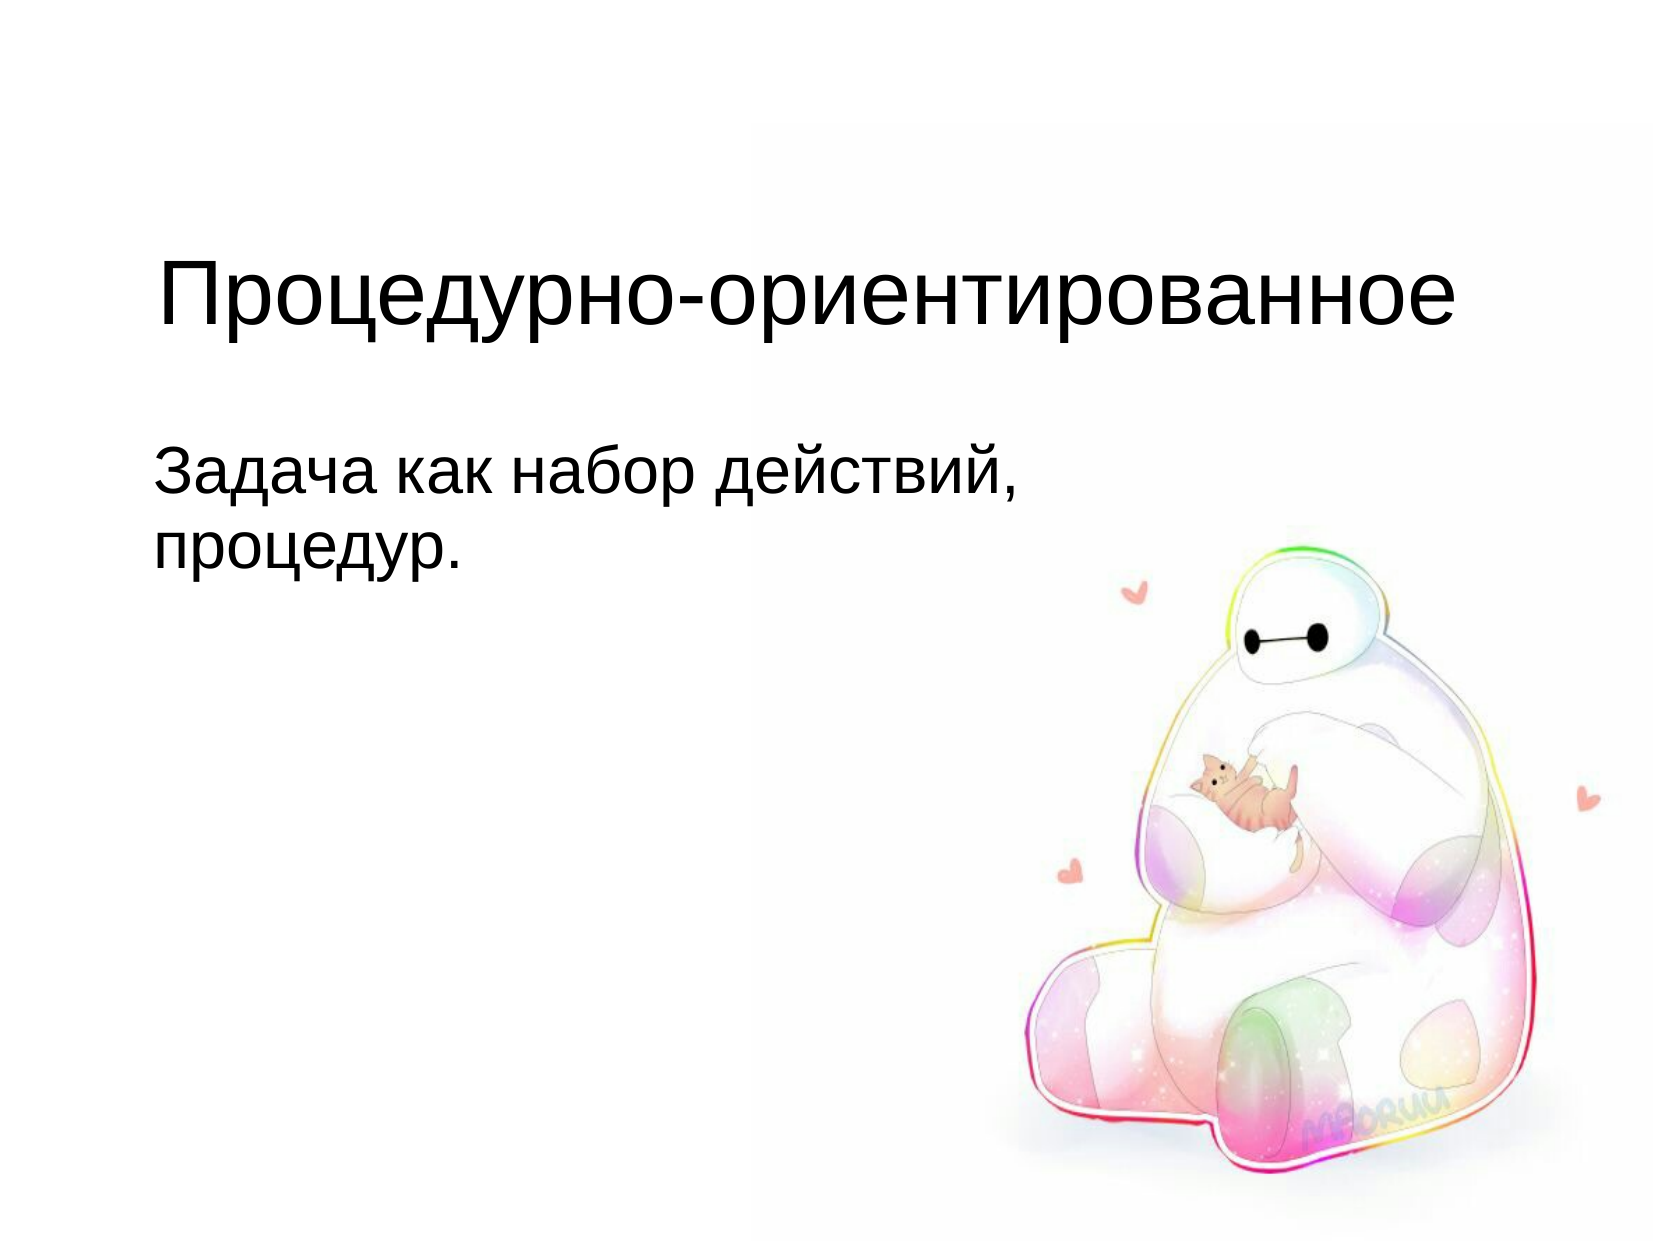

# Процедурно-ориентированное
Задача как набор действий, процедур.